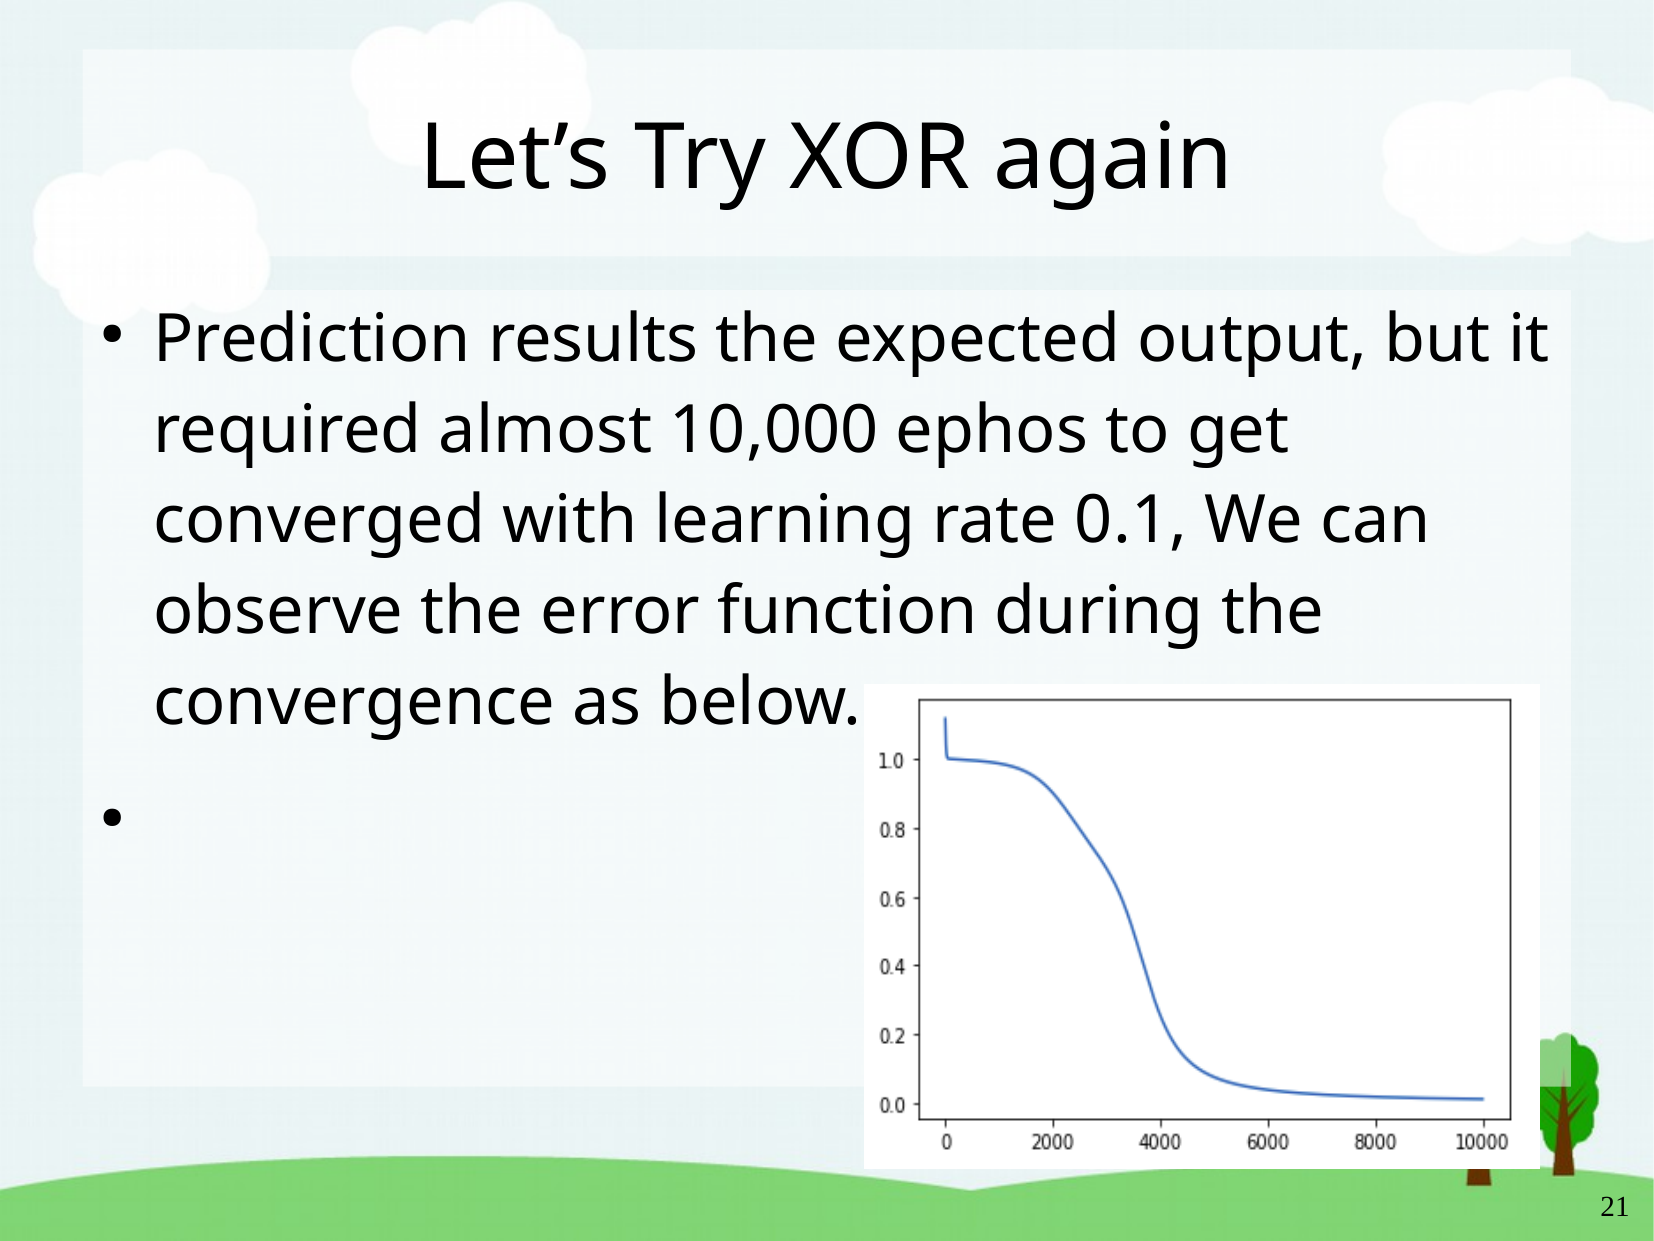

# Let’s Try XOR again
Prediction results the expected output, but it required almost 10,000 ephos to get converged with learning rate 0.1, We can observe the error function during the convergence as below.
21